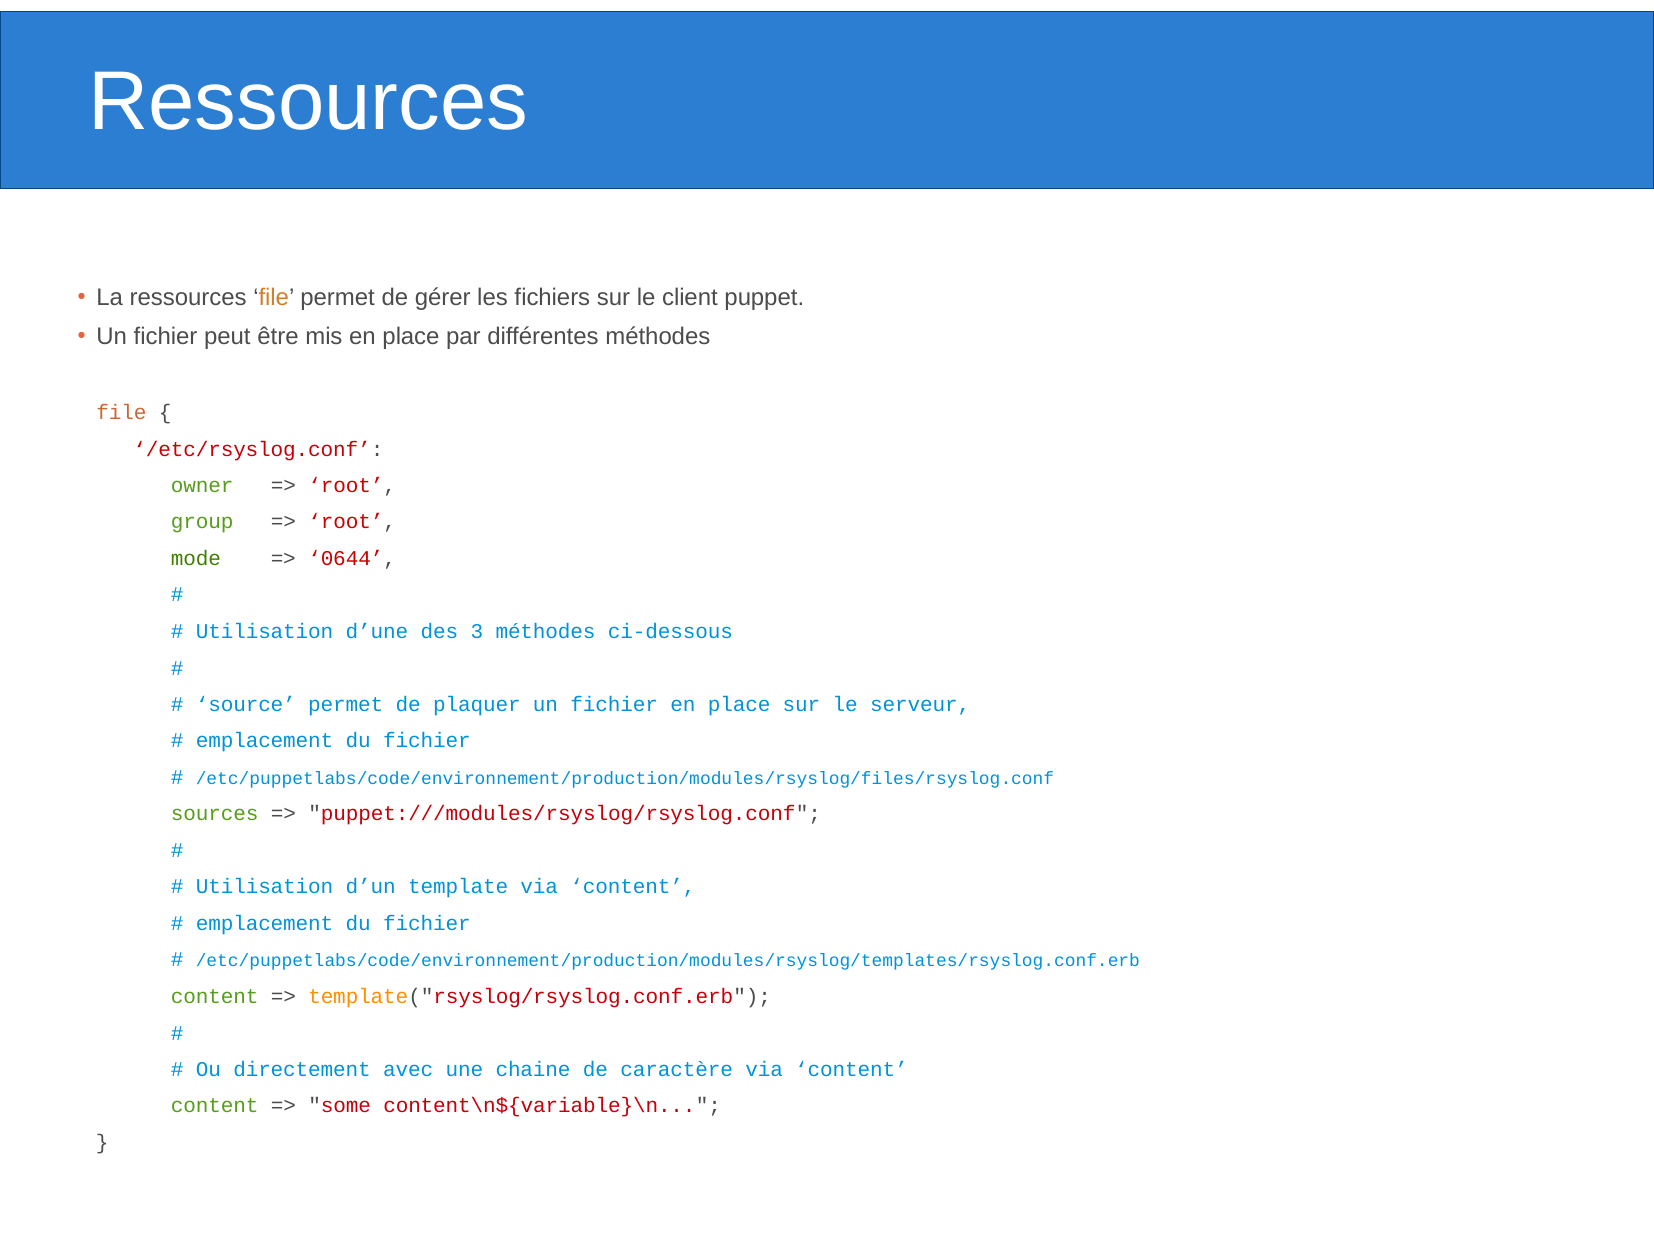

# Ressources
La ressources ‘file’ permet de gérer les fichiers sur le client puppet.
Un fichier peut être mis en place par différentes méthodes
file {
 ‘/etc/rsyslog.conf’:
 owner => ‘root’,
 group => ‘root’,
 mode => ‘0644’,
 #
 # Utilisation d’une des 3 méthodes ci-dessous
 #
 # ‘source’ permet de plaquer un fichier en place sur le serveur,
 # emplacement du fichier
 # /etc/puppetlabs/code/environnement/production/modules/rsyslog/files/rsyslog.conf
 sources => "puppet:///modules/rsyslog/rsyslog.conf";
 #
 # Utilisation d’un template via ‘content’,
 # emplacement du fichier
 # /etc/puppetlabs/code/environnement/production/modules/rsyslog/templates/rsyslog.conf.erb
 content => template("rsyslog/rsyslog.conf.erb");
 #
 # Ou directement avec une chaine de caractère via ‘content’
 content => "some content\n${variable}\n...";
 }